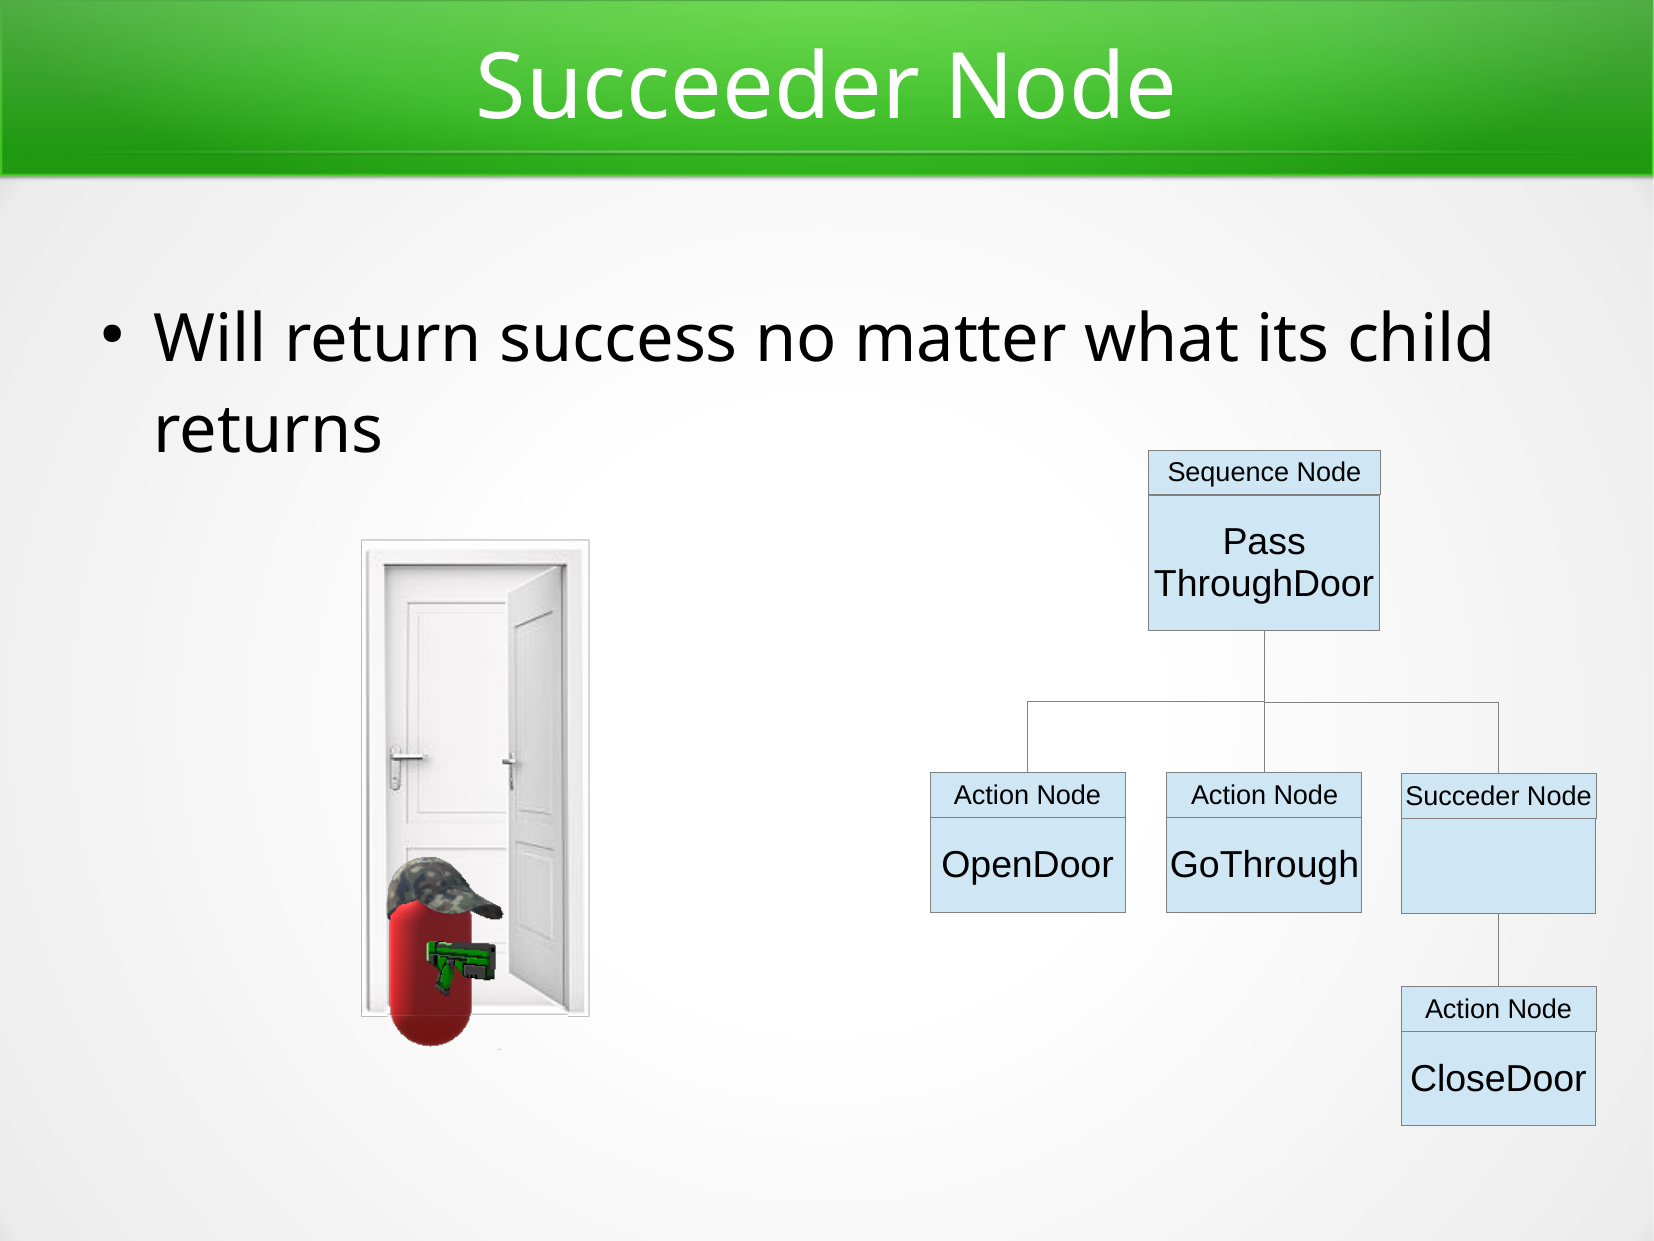

# Succeeder Node
Will return success no matter what its child returns
Sequence Node
Pass
ThroughDoor
Action Node
Action Node
Succeder Node
OpenDoor
GoThrough
Action Node
CloseDoor